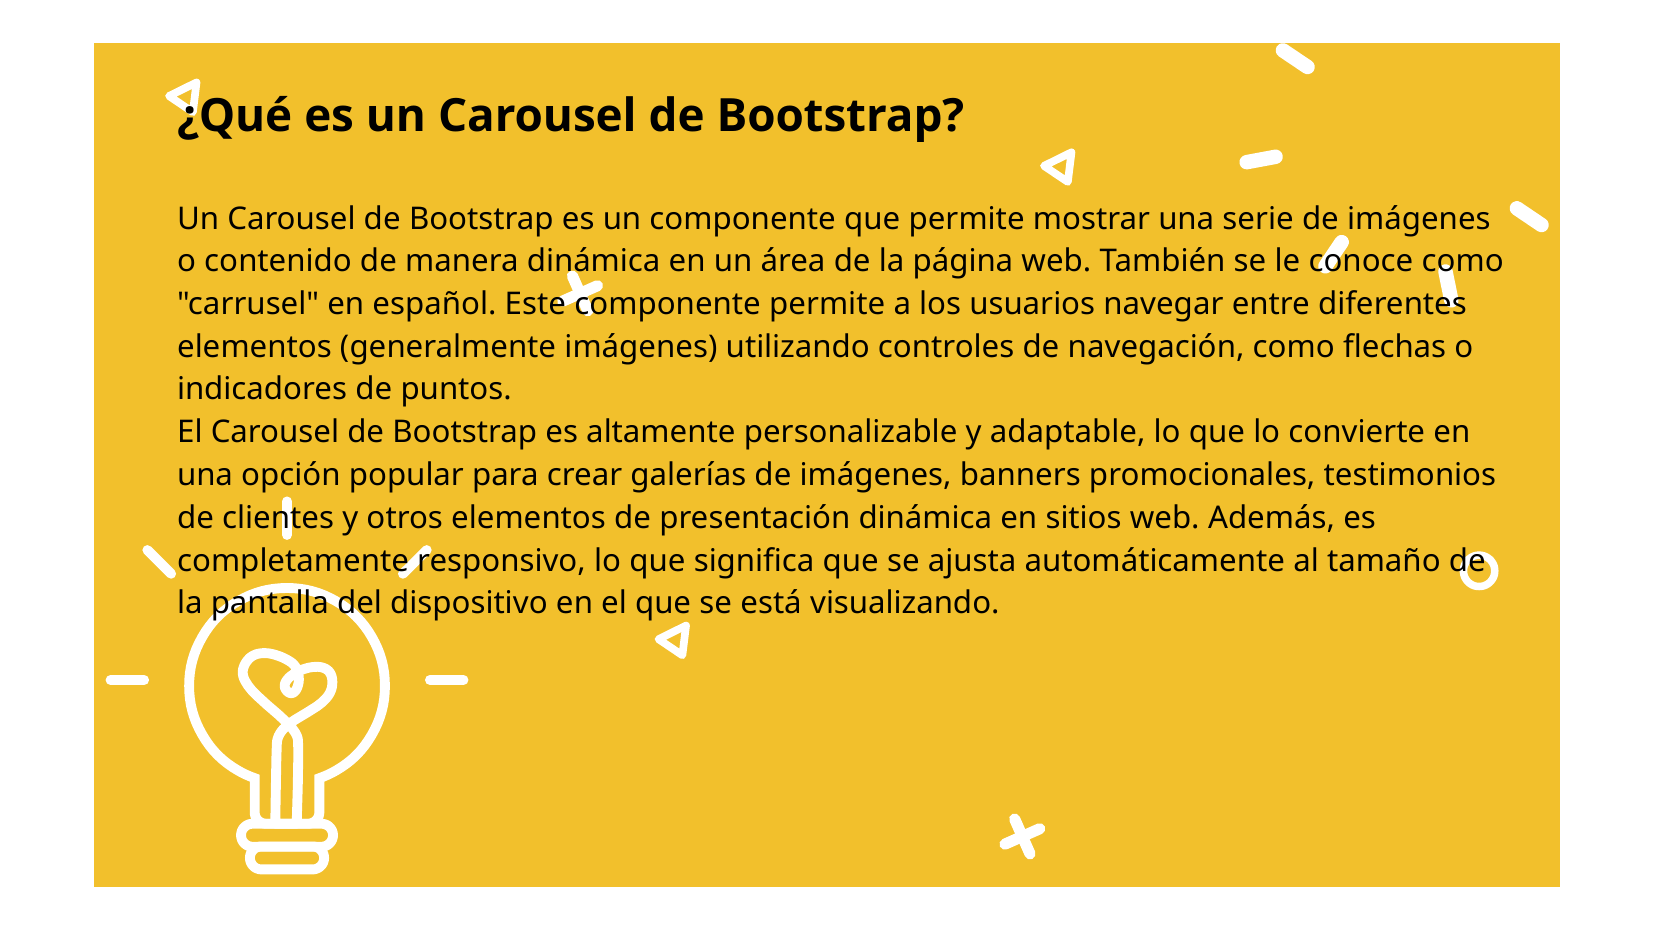

# ¿Qué es un Carousel de Bootstrap? Un Carousel de Bootstrap es un componente que permite mostrar una serie de imágenes o contenido de manera dinámica en un área de la página web. También se le conoce como "carrusel" en español. Este componente permite a los usuarios navegar entre diferentes elementos (generalmente imágenes) utilizando controles de navegación, como flechas o indicadores de puntos. El Carousel de Bootstrap es altamente personalizable y adaptable, lo que lo convierte en una opción popular para crear galerías de imágenes, banners promocionales, testimonios de clientes y otros elementos de presentación dinámica en sitios web. Además, es completamente responsivo, lo que significa que se ajusta automáticamente al tamaño de la pantalla del dispositivo en el que se está visualizando.